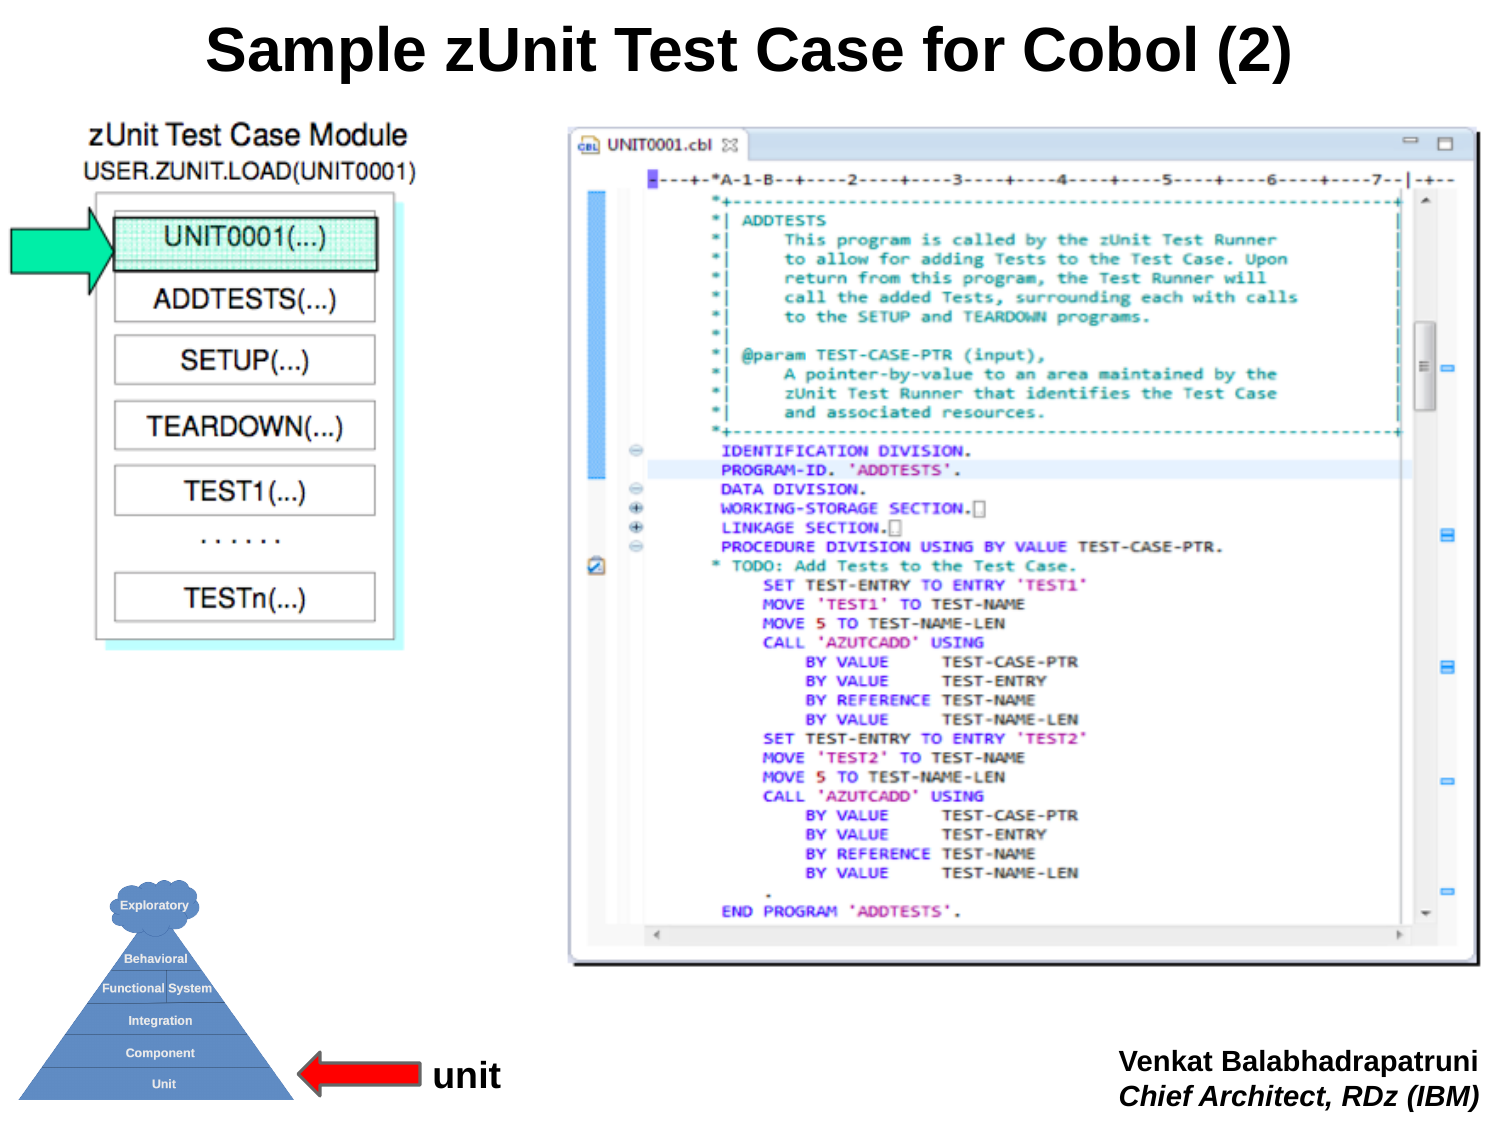

Sample zUnit Test Case for Cobol (2)
Venkat Balabhadrapatruni
Chief Architect, RDz (IBM)
unit